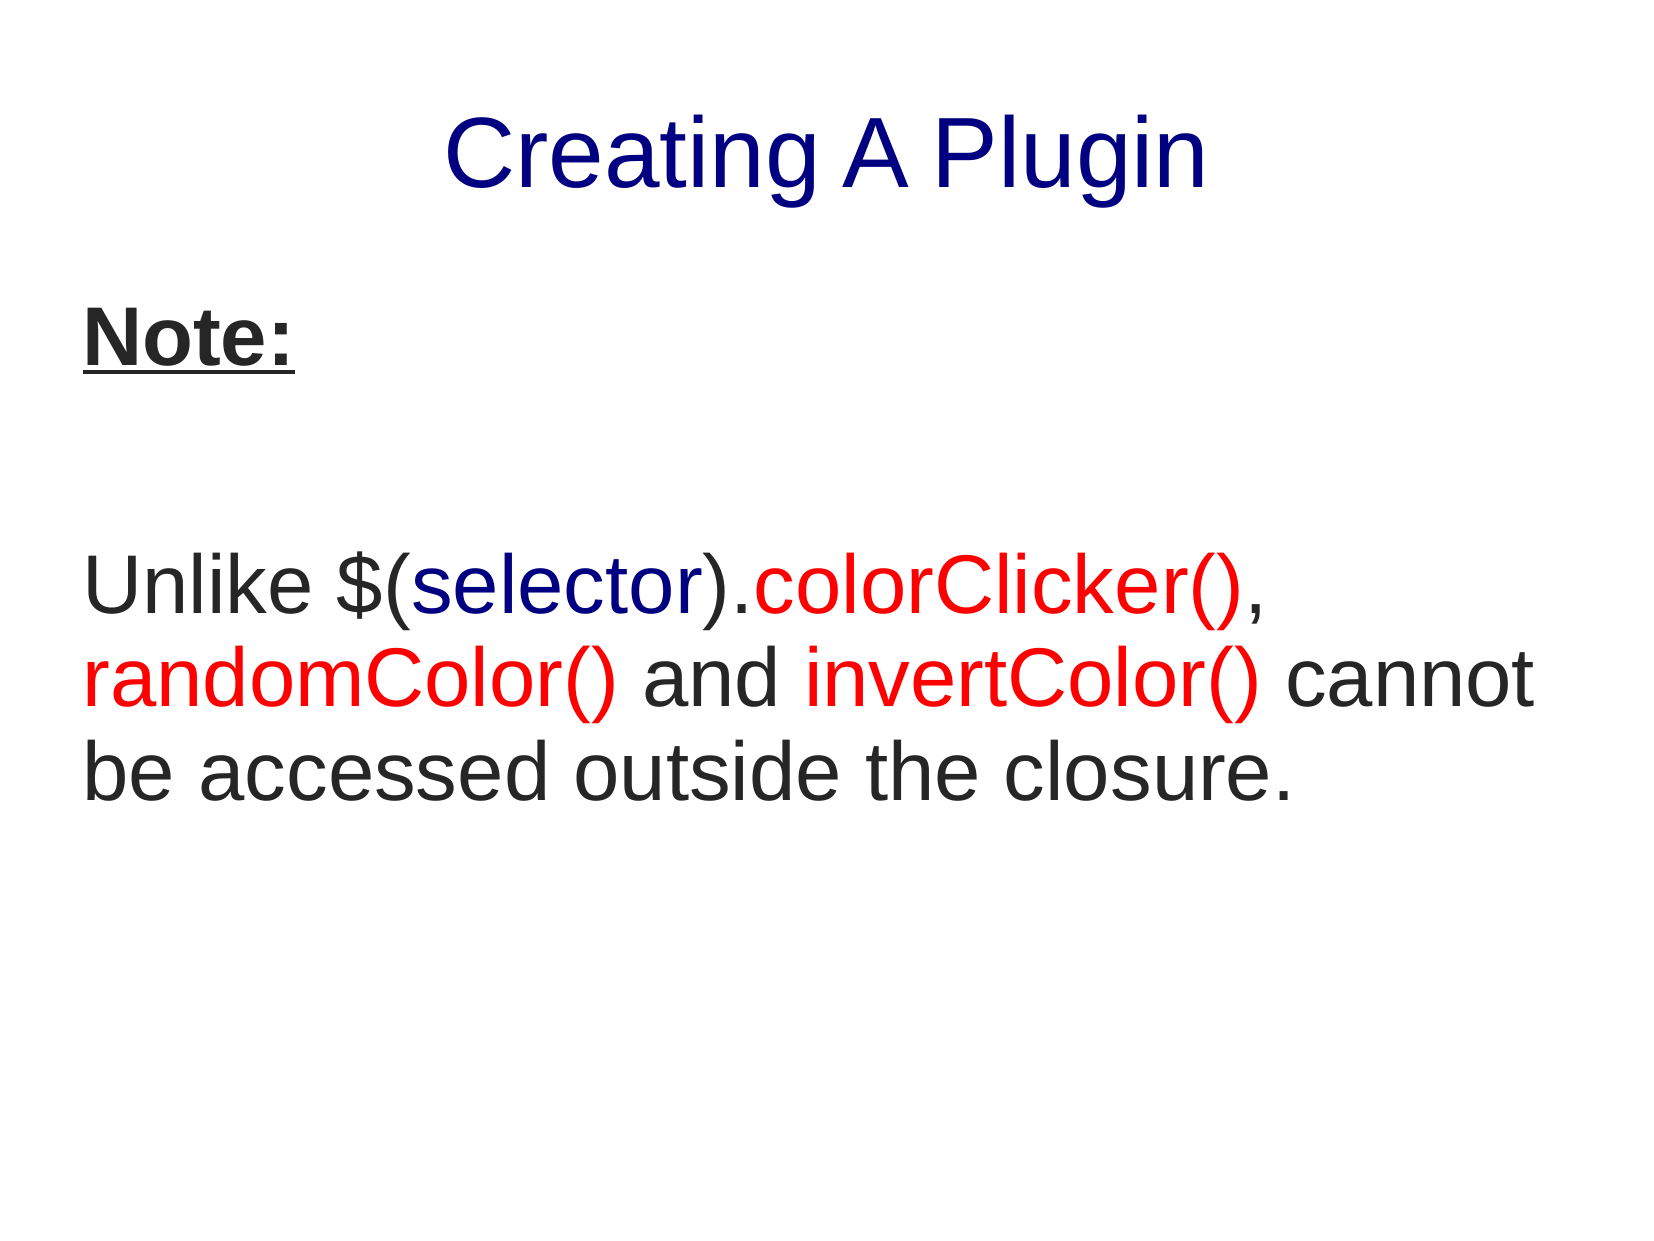

# Creating A Plugin
Note:
Unlike $(selector).colorClicker(), randomColor() and invertColor() cannot be accessed outside the closure.